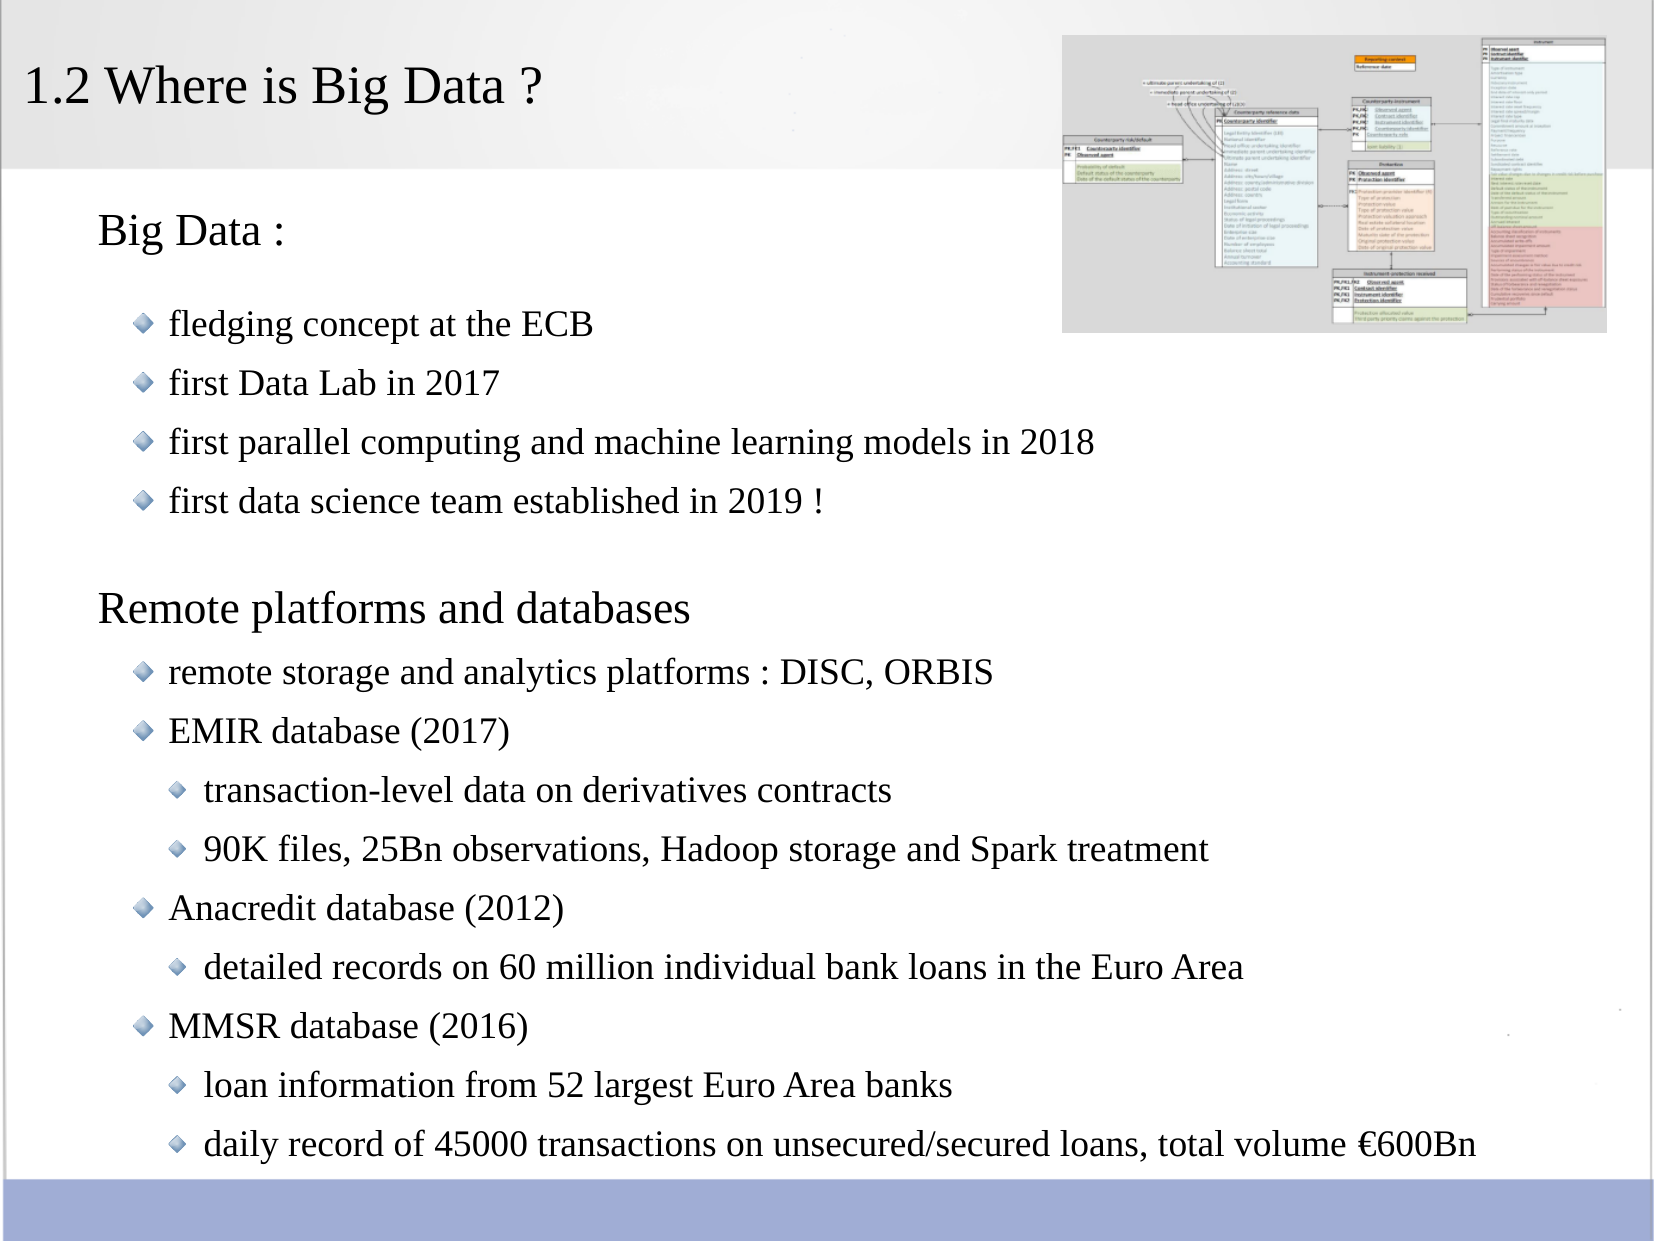

1.2 Where is Big Data ?
Big Data :
fledging concept at the ECB
first Data Lab in 2017
first parallel computing and machine learning models in 2018
first data science team established in 2019 !
Remote platforms and databases
remote storage and analytics platforms : DISC, ORBIS
EMIR database (2017)
transaction-level data on derivatives contracts
90K files, 25Bn observations, Hadoop storage and Spark treatment
Anacredit database (2012)
detailed records on 60 million individual bank loans in the Euro Area
MMSR database (2016)
loan information from 52 largest Euro Area banks
daily record of 45000 transactions on unsecured/secured loans, total volume €600Bn